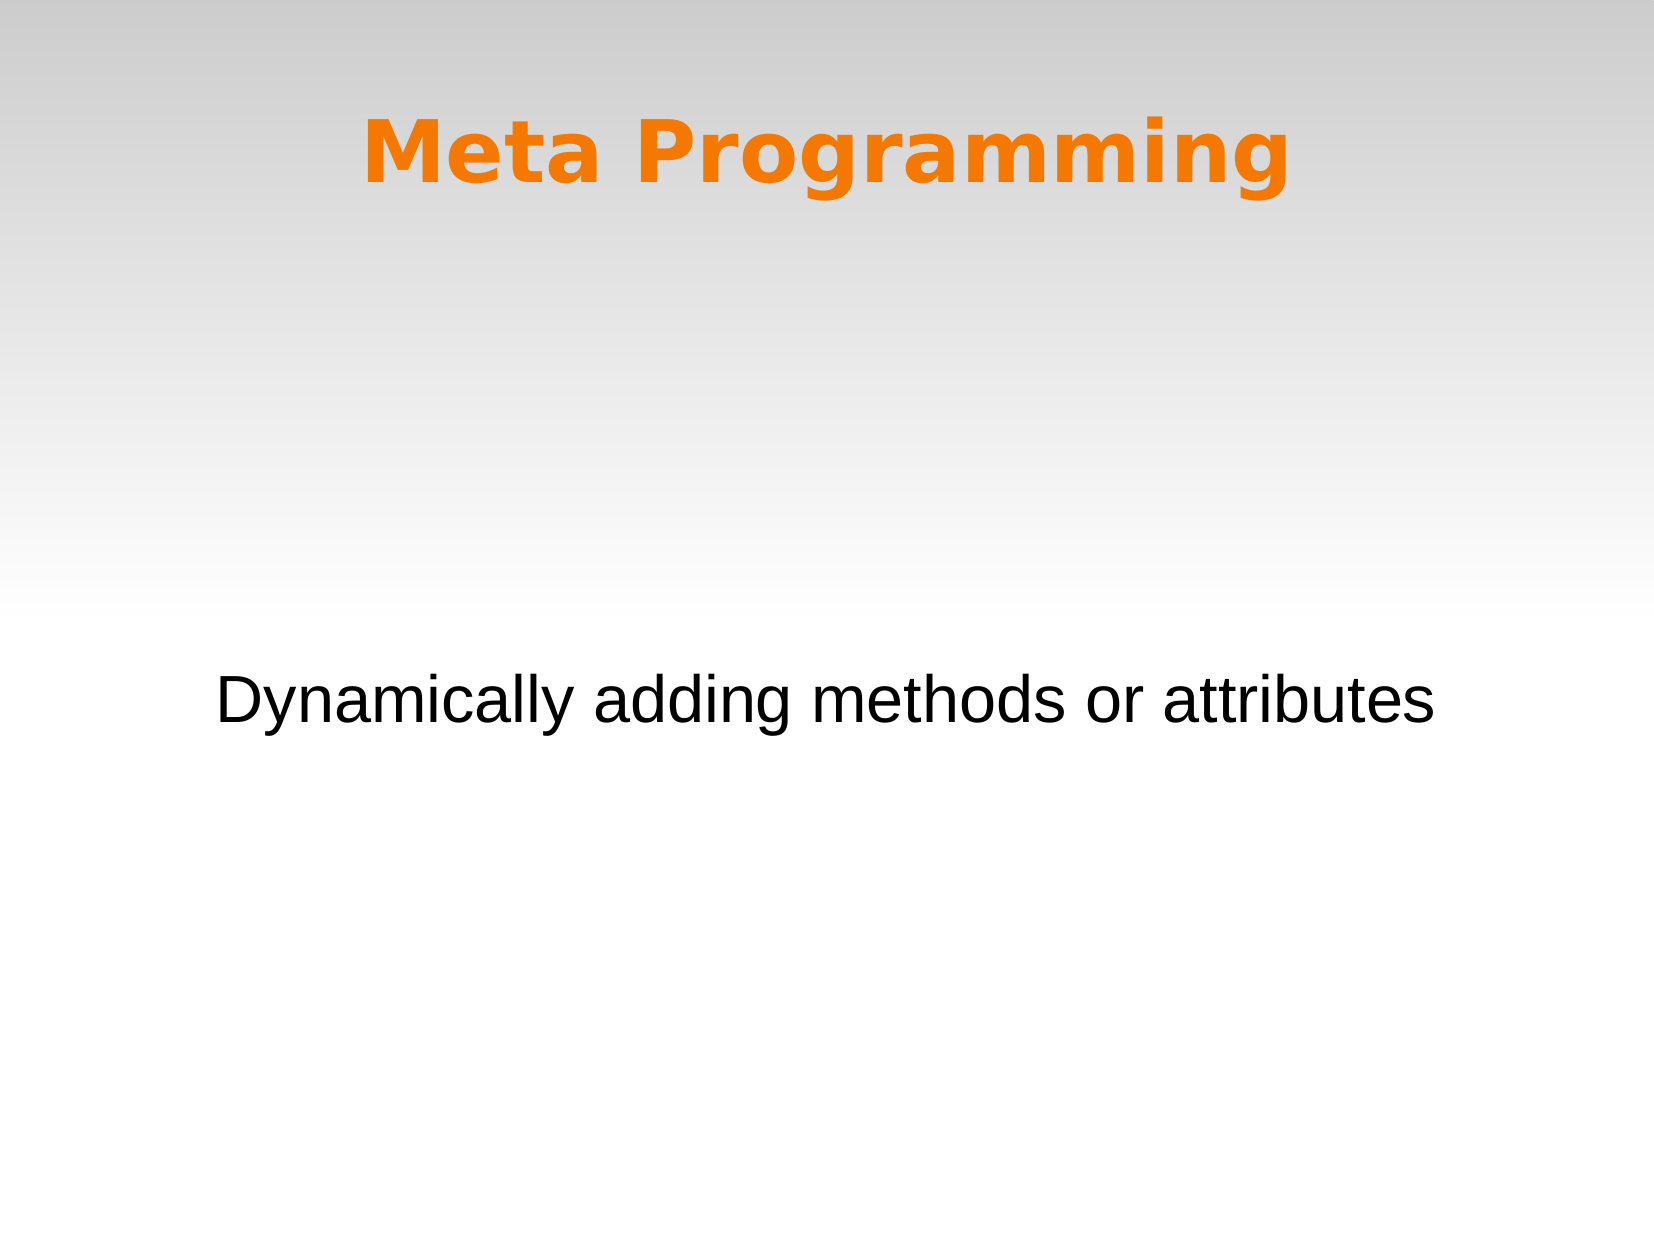

# Meta Programming
Dynamically adding methods or attributes